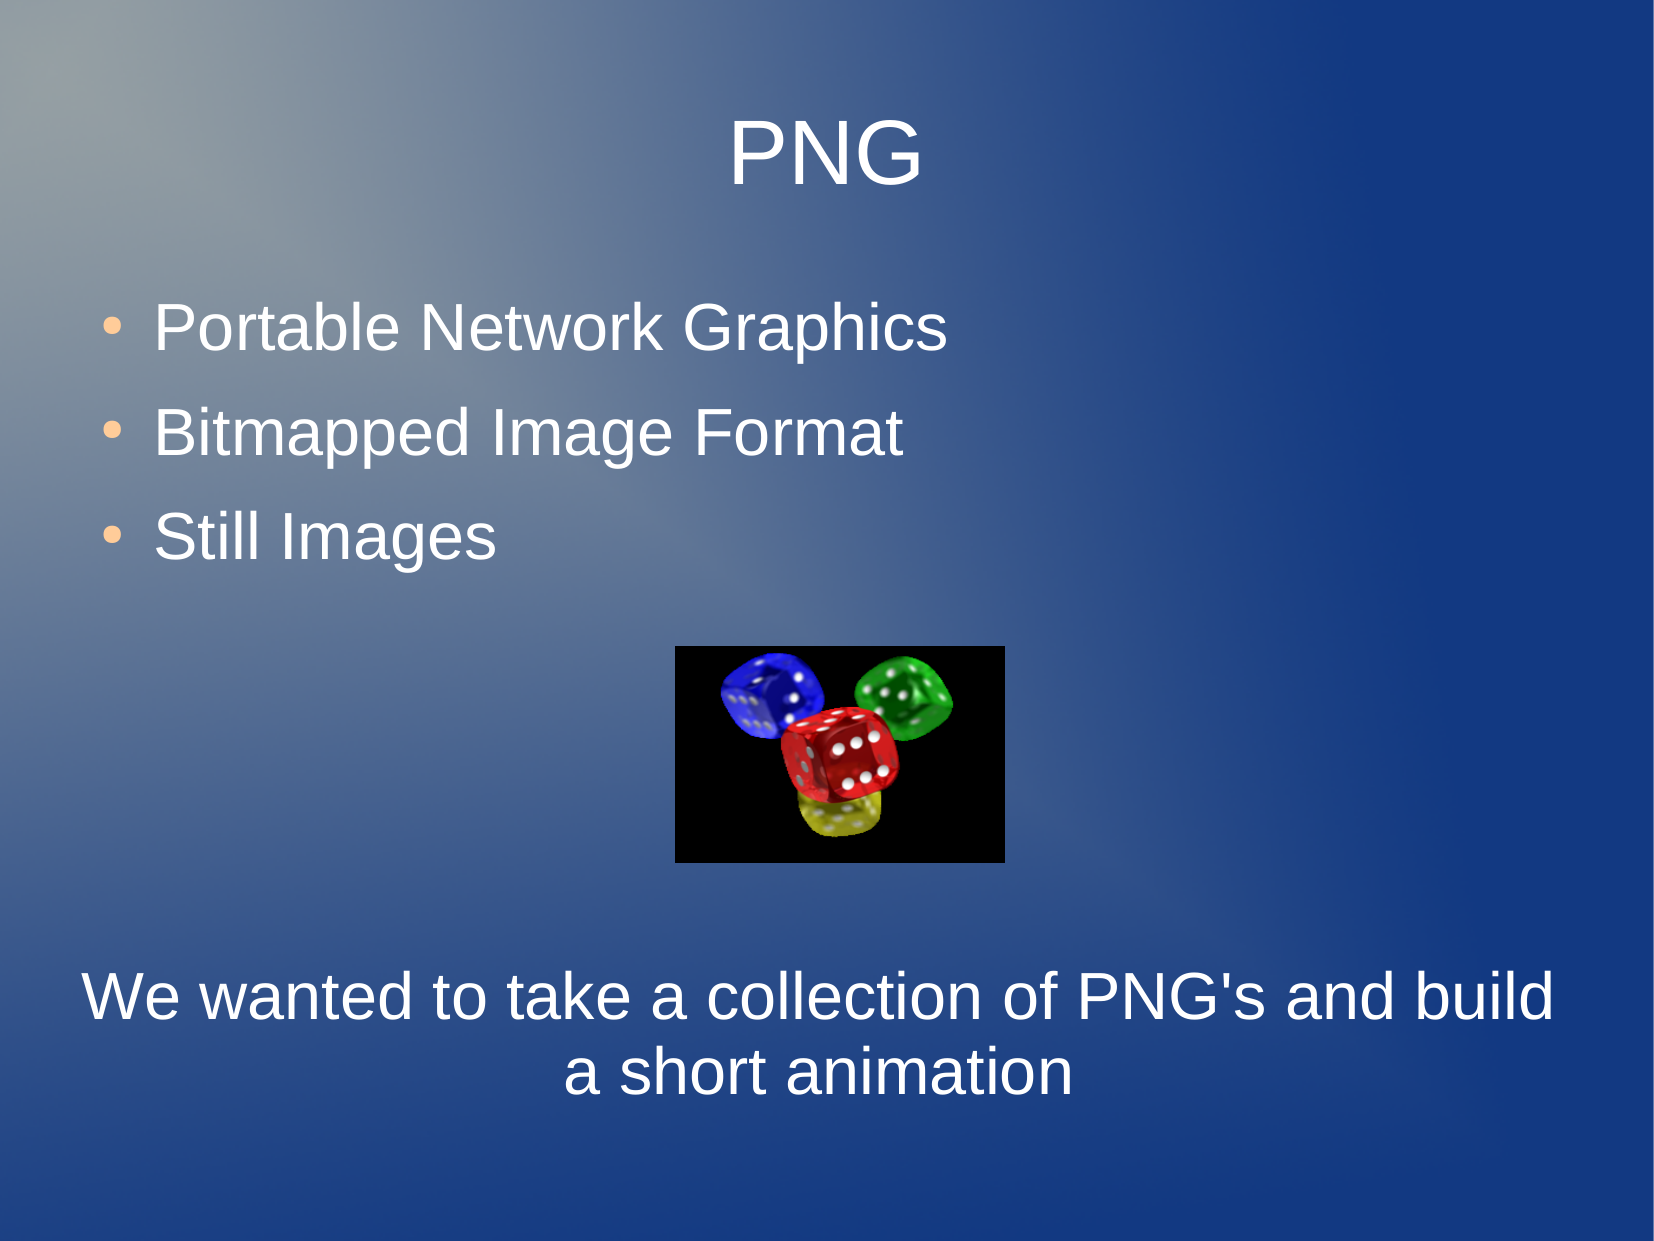

# PNG
Portable Network Graphics
Bitmapped Image Format
Still Images
We wanted to take a collection of PNG's and build a short animation